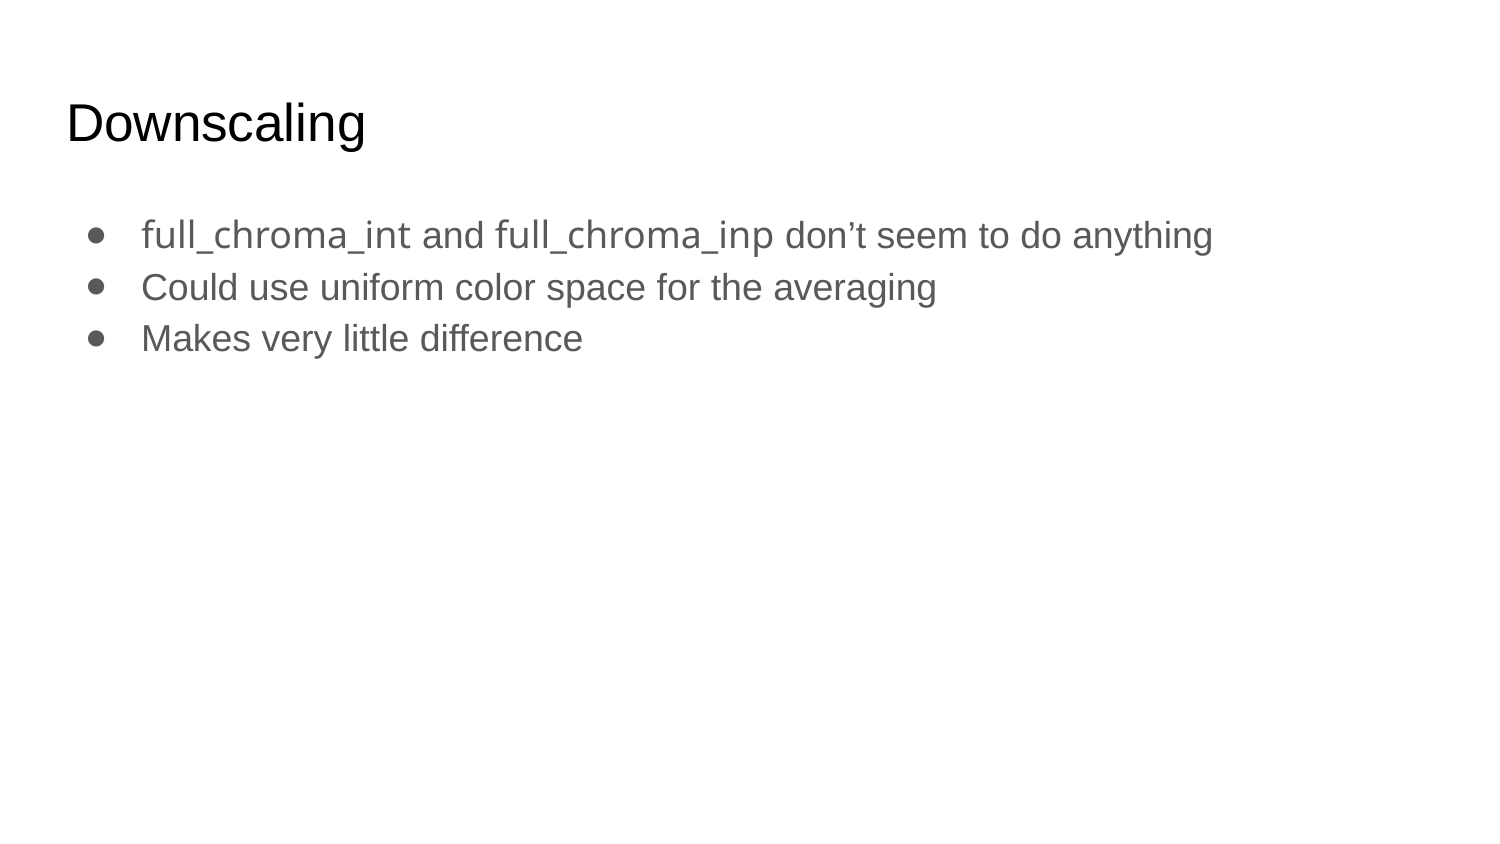

# Downscaling
full_chroma_int and full_chroma_inp don’t seem to do anything
Could use uniform color space for the averaging
Makes very little difference